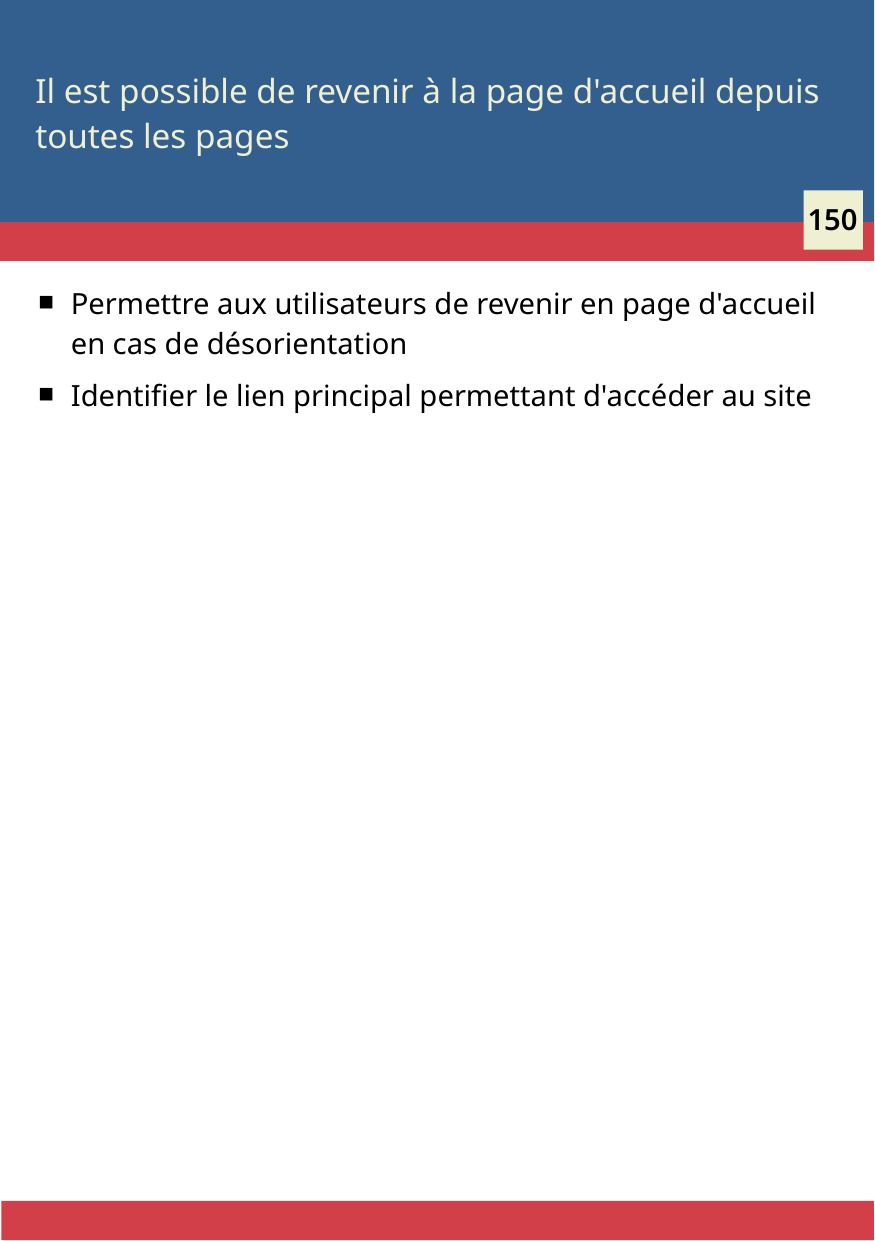

# Il est possible de revenir à la page d'accueil depuis toutes les pages
150
Permettre aux utilisateurs de revenir en page d'accueil en cas de désorientation
Identifier le lien principal permettant d'accéder au site